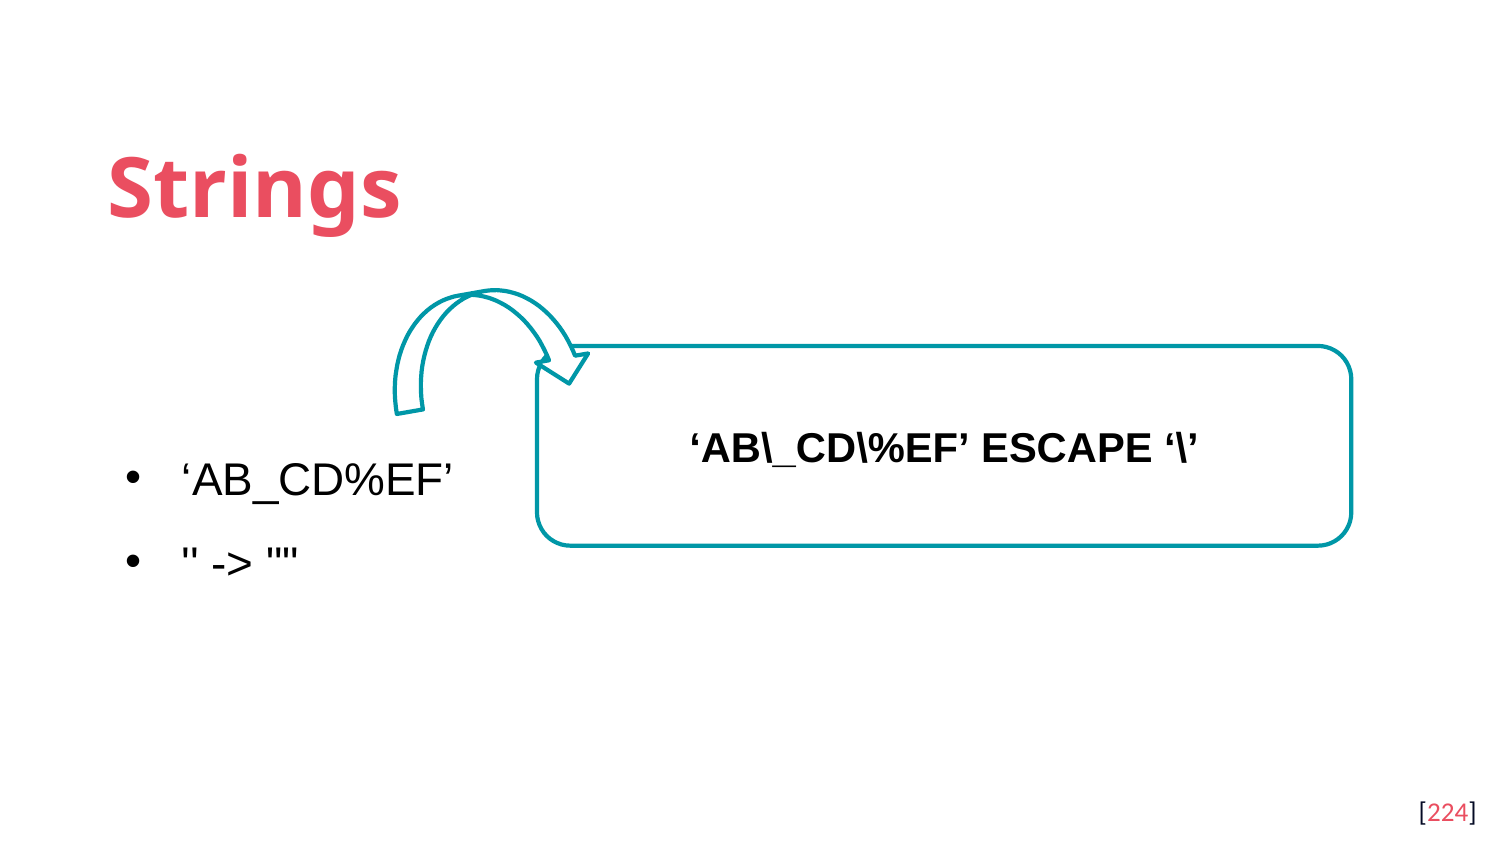

Strings
‘AB_CD%EF’
'' -> ""
‘AB\_CD\%EF’ ESCAPE ‘\’